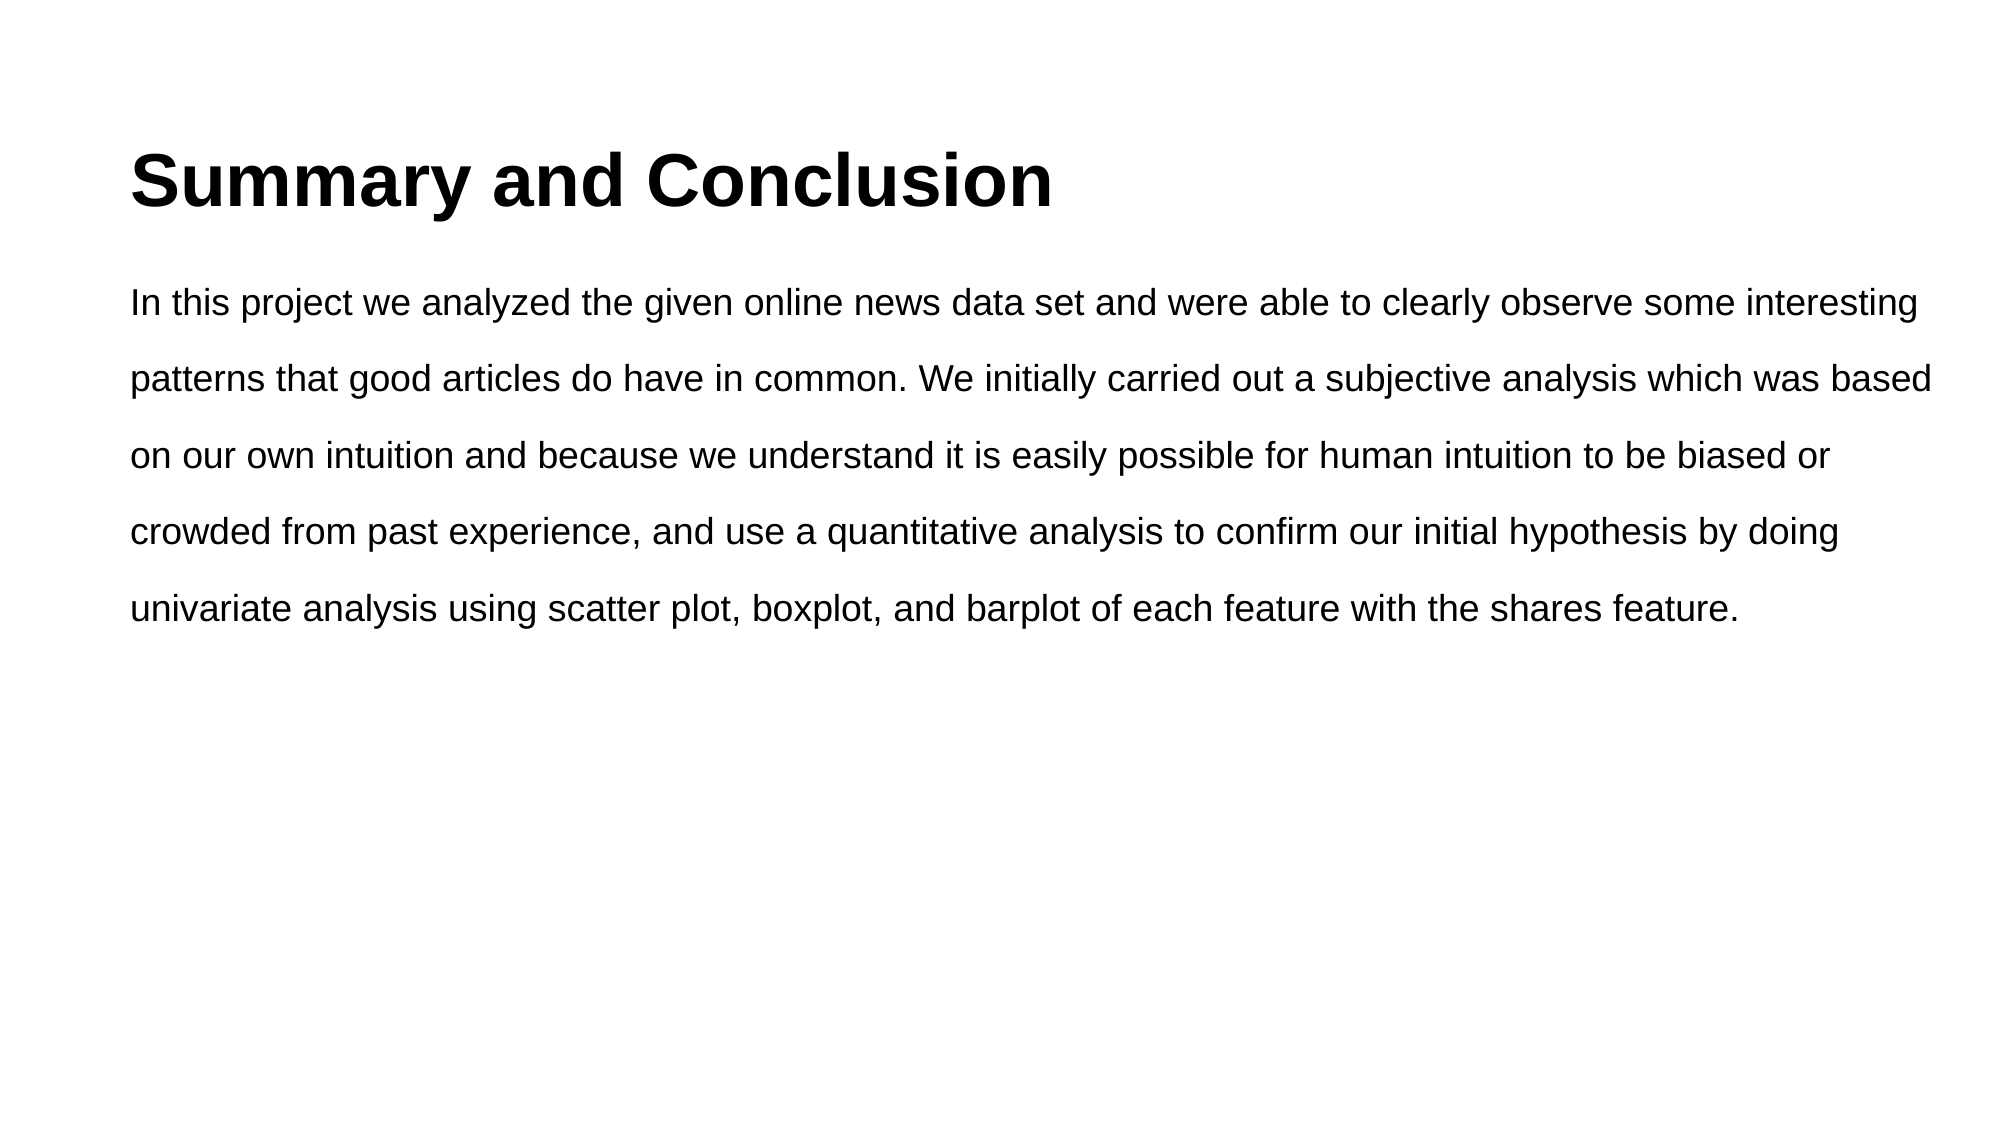

Summary and Conclusion
In this project we analyzed the given online news data set and were able to clearly observe some interesting patterns that good articles do have in common. We initially carried out a subjective analysis which was based on our own intuition and because we understand it is easily possible for human intuition to be biased or crowded from past experience, and use a quantitative analysis to confirm our initial hypothesis by doing univariate analysis using scatter plot, boxplot, and barplot of each feature with the shares feature.